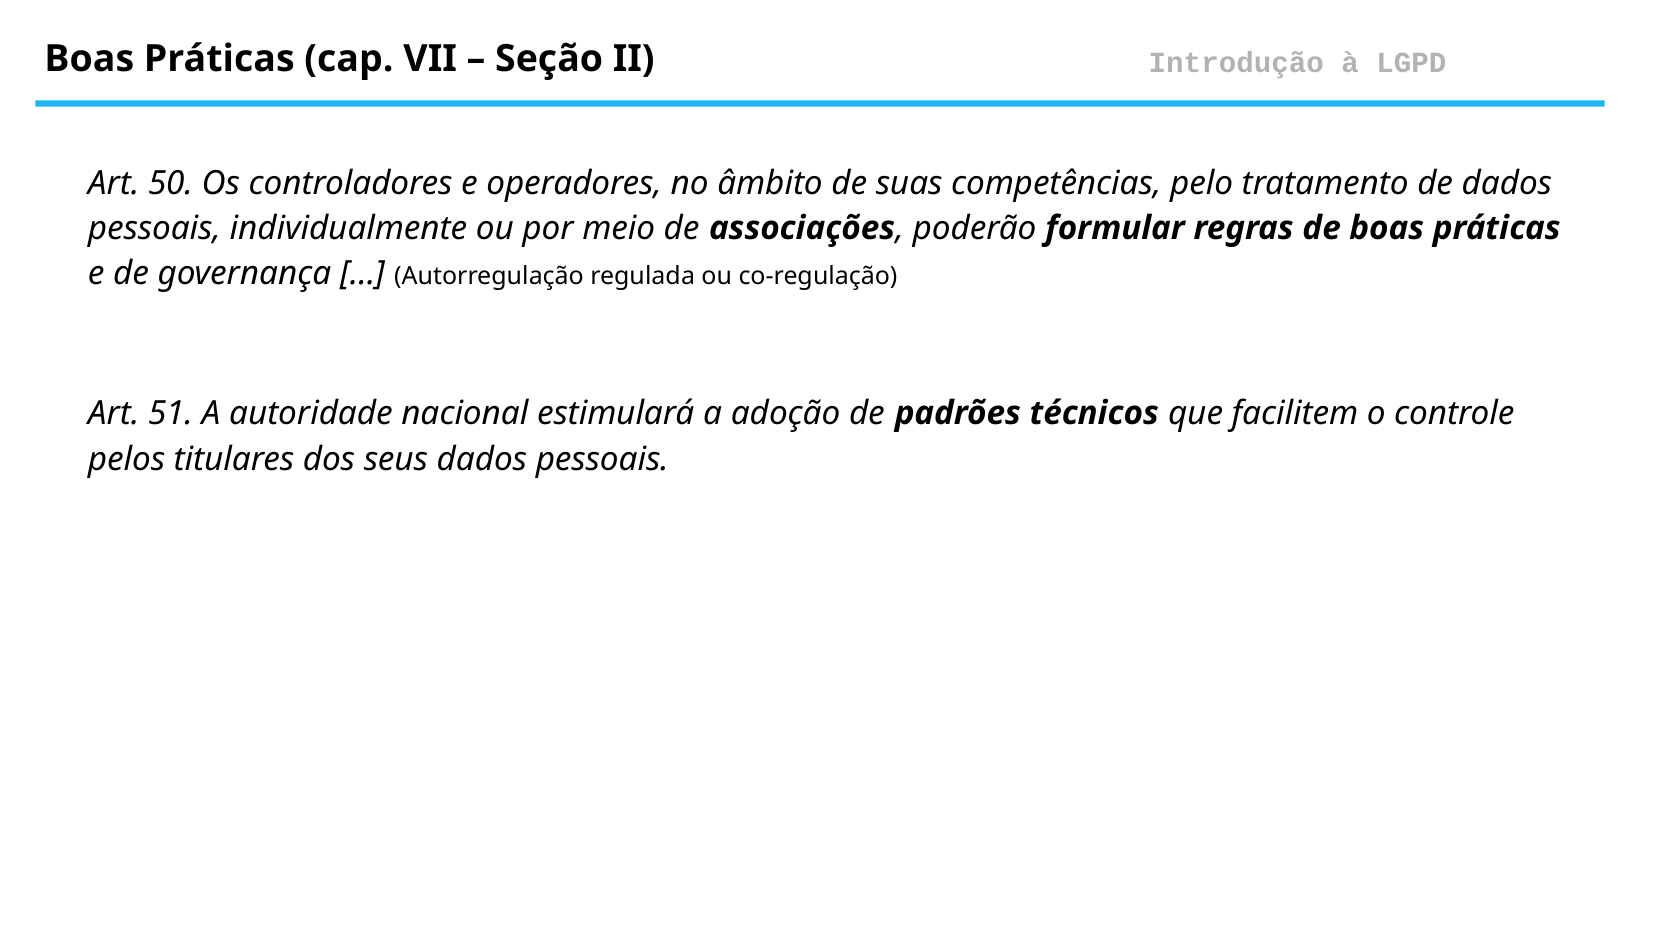

Boas Práticas (cap. VII – Seção II)
Introdução à LGPD
Art. 50. Os controladores e operadores, no âmbito de suas competências, pelo tratamento de dados pessoais, individualmente ou por meio de associações, poderão formular regras de boas práticas e de governança […] (Autorregulação regulada ou co-regulação)
Art. 51. A autoridade nacional estimulará a adoção de padrões técnicos que facilitem o controle pelos titulares dos seus dados pessoais.